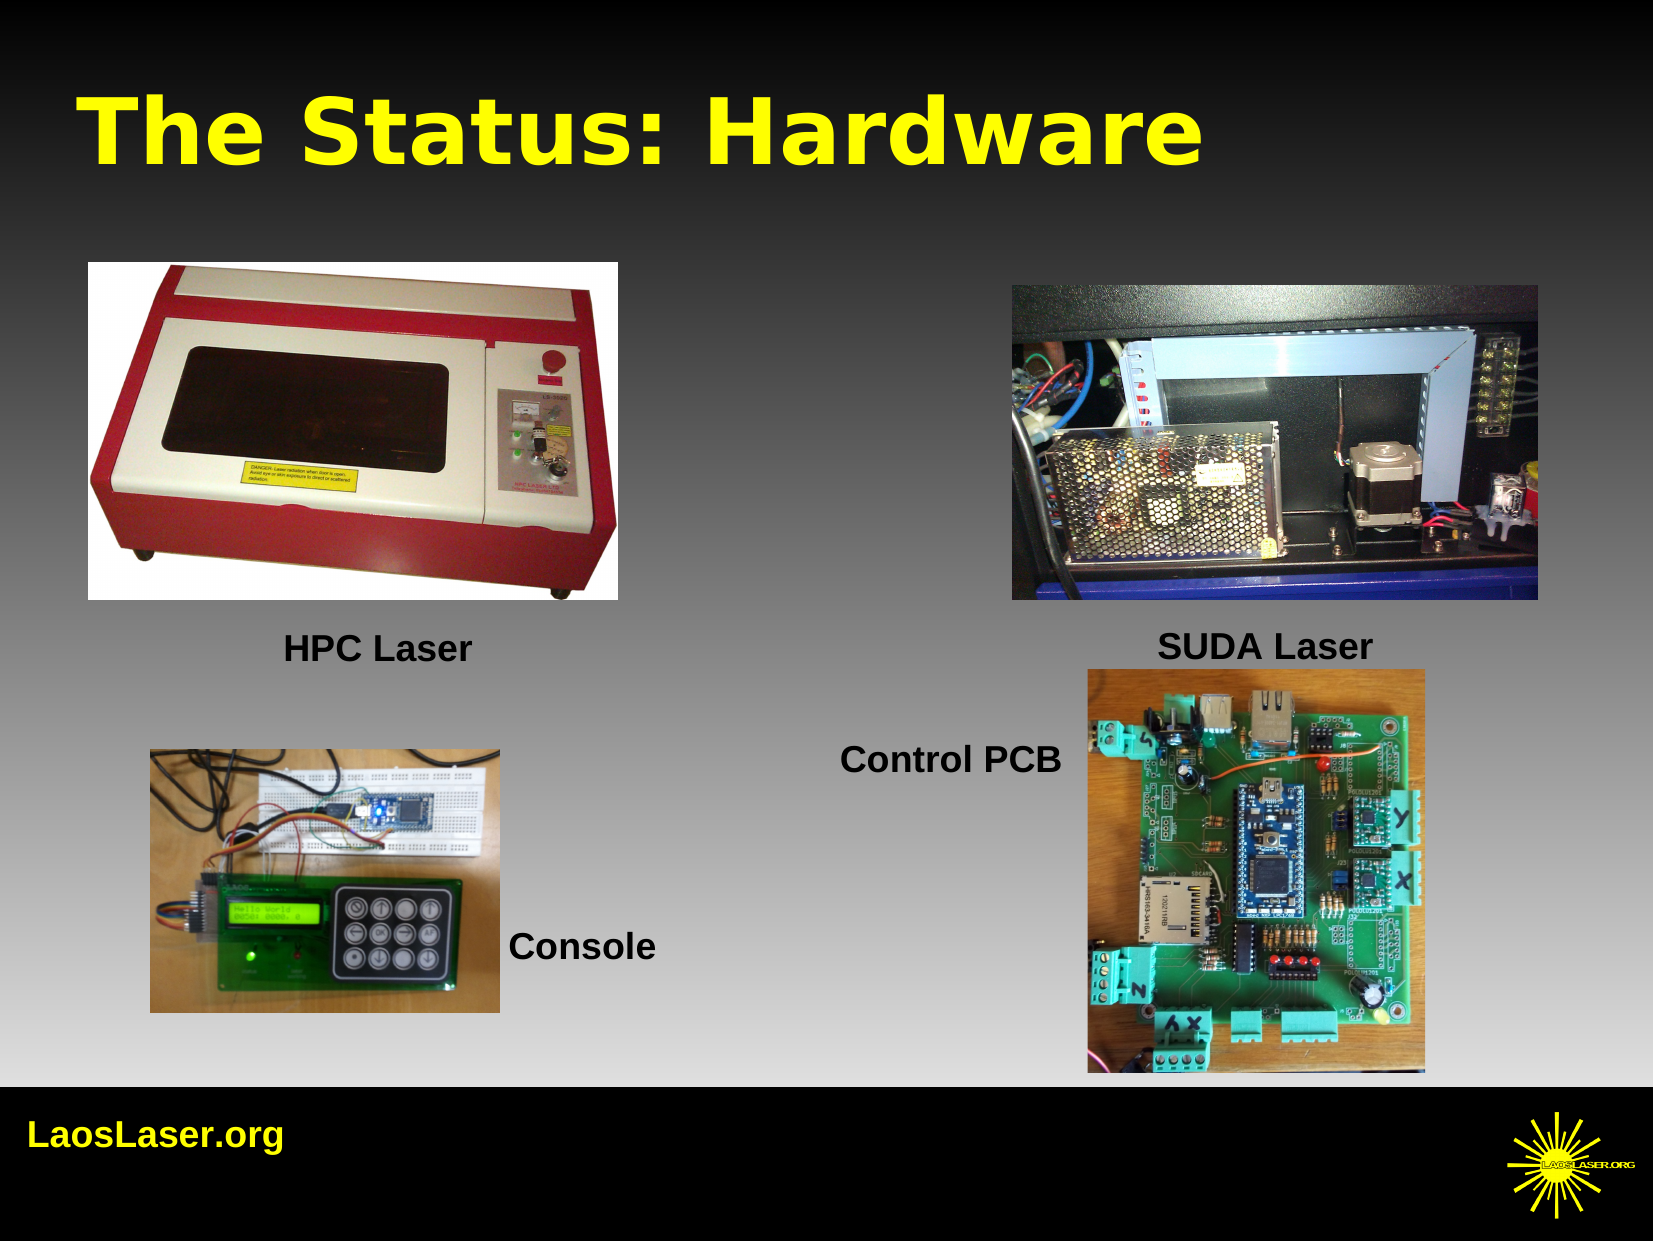

# The Status: Hardware
SUDA Laser
HPC Laser
Control PCB
Console